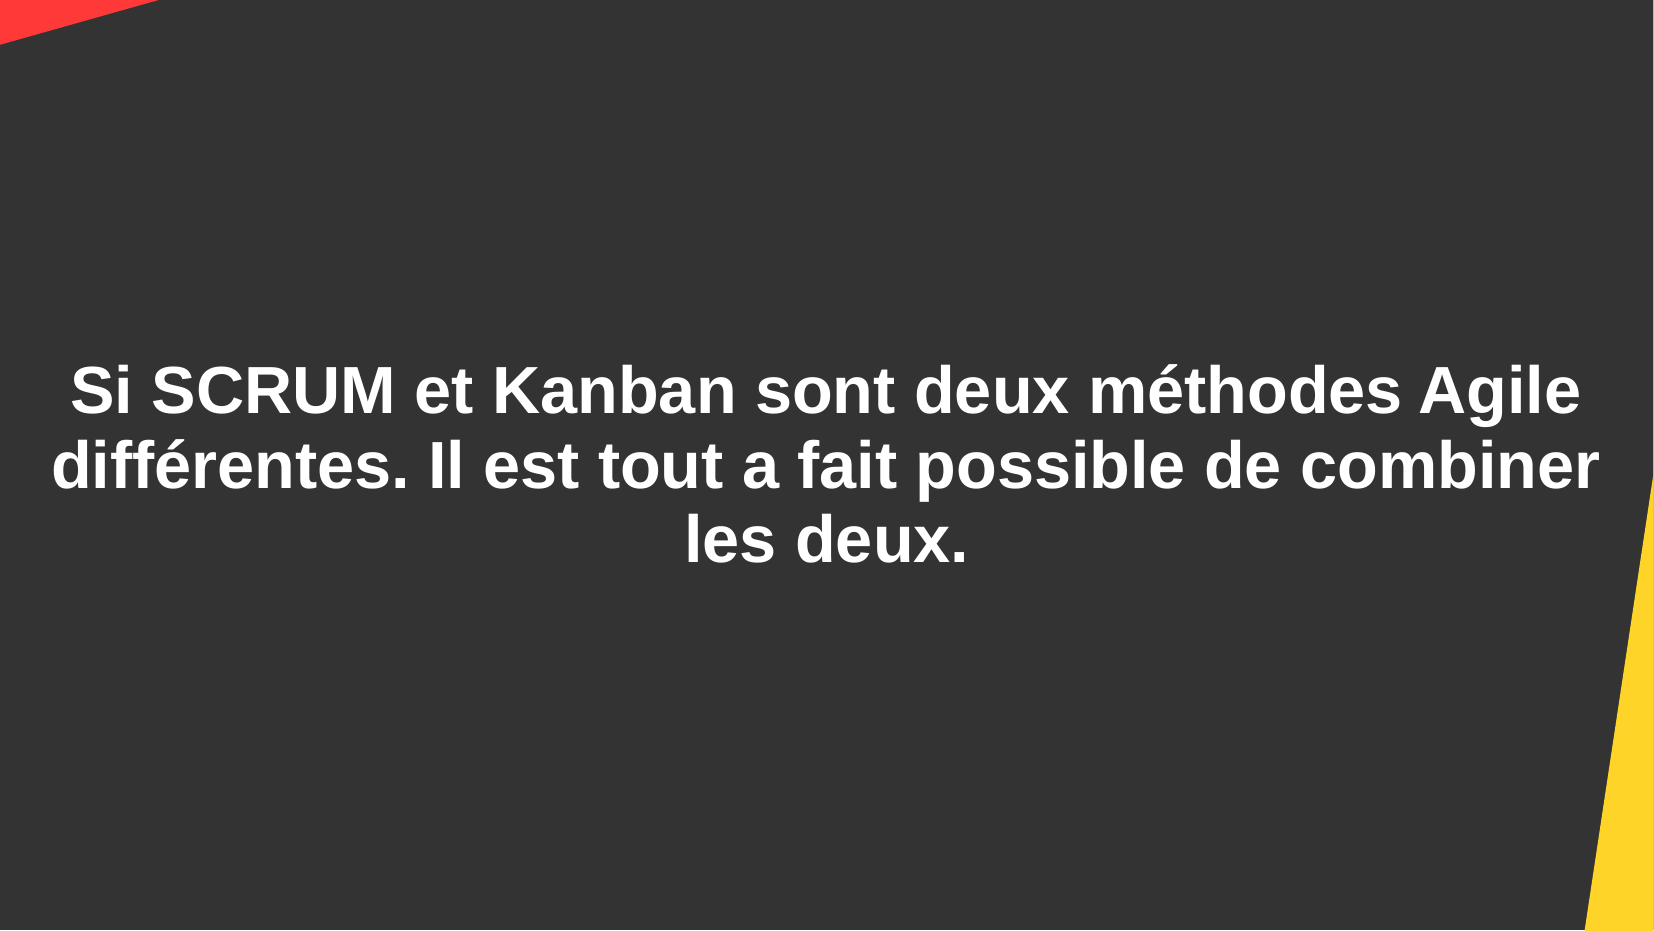

# Si SCRUM et Kanban sont deux méthodes Agile différentes. Il est tout a fait possible de combiner les deux.